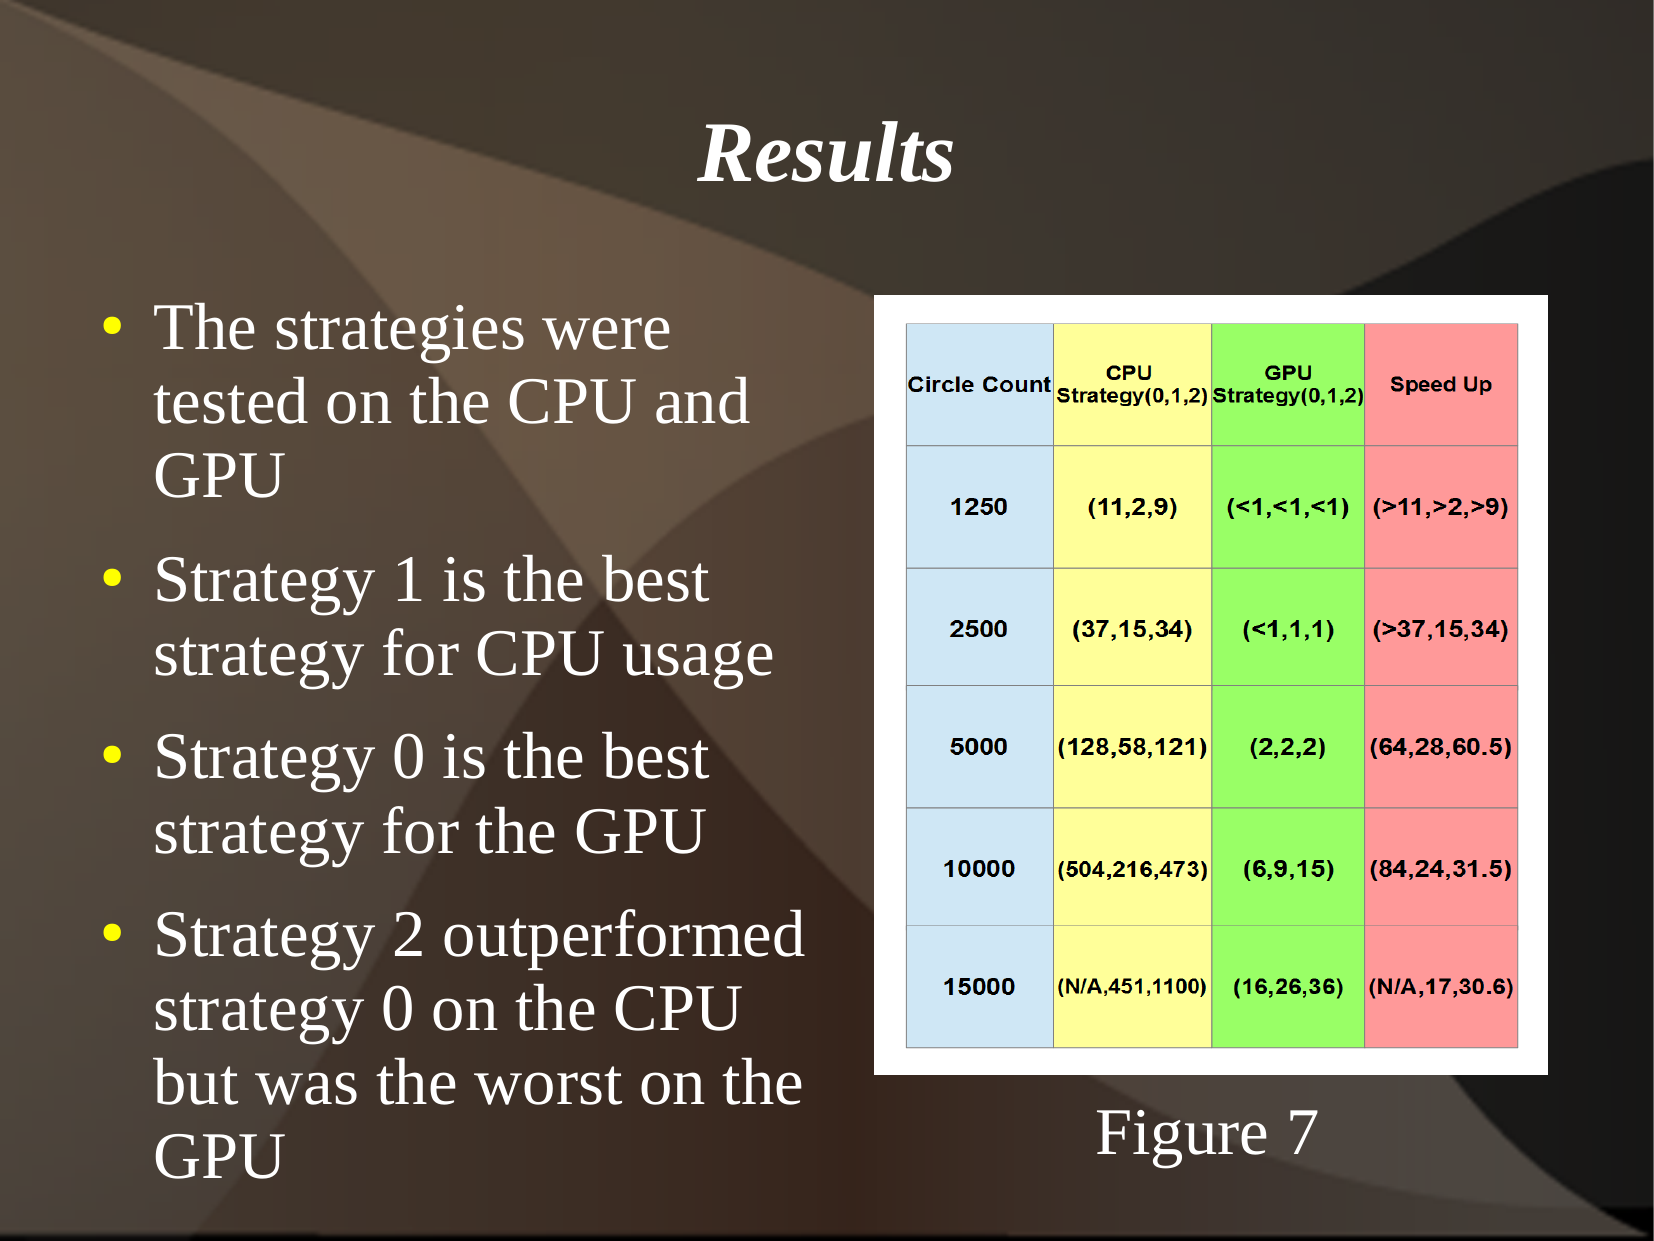

# Results
The strategies were tested on the CPU and GPU
Strategy 1 is the best strategy for CPU usage
Strategy 0 is the best strategy for the GPU
Strategy 2 outperformed strategy 0 on the CPU but was the worst on the GPU
Figure 7